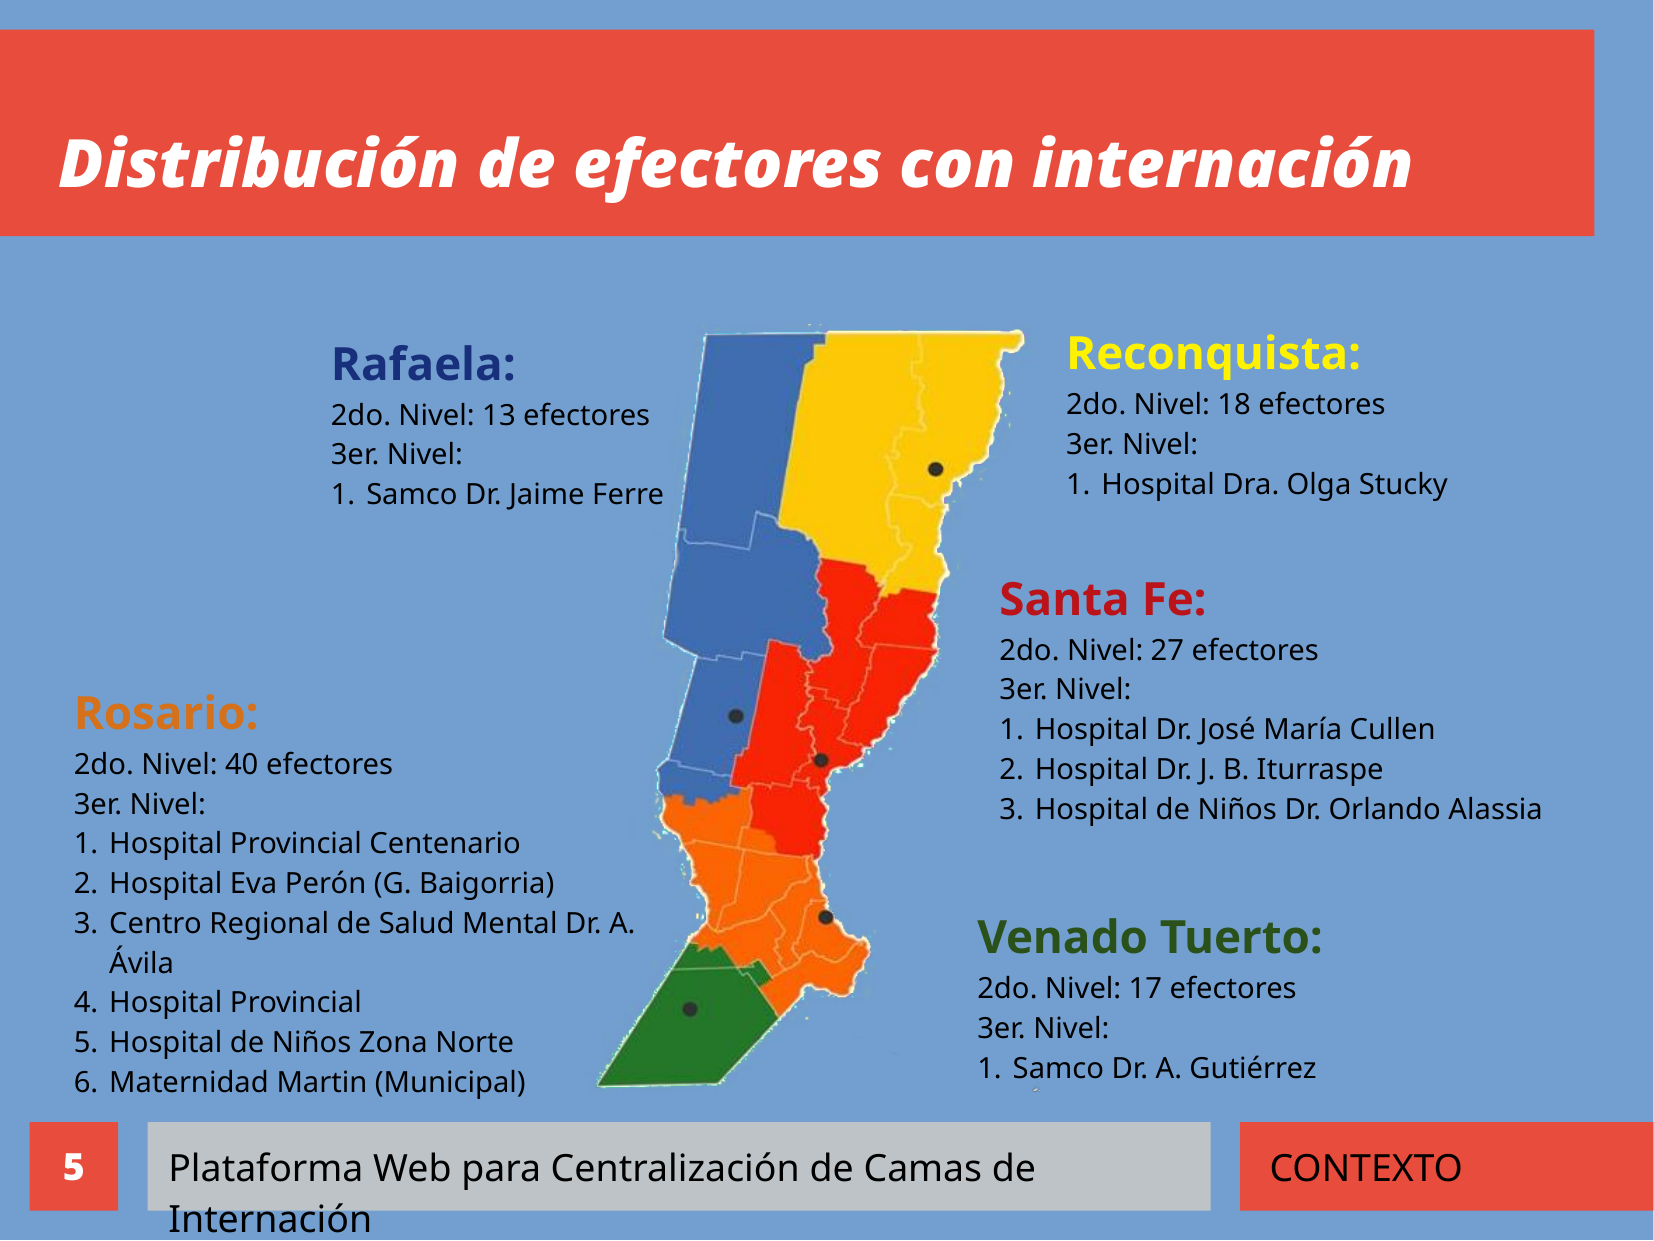

# Distribución de efectores con internación
Reconquista:
2do. Nivel: 18 efectores
3er. Nivel:
Hospital Dra. Olga Stucky
Rafaela:
2do. Nivel: 13 efectores
3er. Nivel:
Samco Dr. Jaime Ferre
Santa Fe:
2do. Nivel: 27 efectores
3er. Nivel:
Hospital Dr. José María Cullen
Hospital Dr. J. B. Iturraspe
Hospital de Niños Dr. Orlando Alassia
Rosario:
2do. Nivel: 40 efectores
3er. Nivel:
Hospital Provincial Centenario
Hospital Eva Perón (G. Baigorria)
Centro Regional de Salud Mental Dr. A. Ávila
Hospital Provincial
Hospital de Niños Zona Norte
Maternidad Martin (Municipal)
Venado Tuerto:
2do. Nivel: 17 efectores
3er. Nivel:
Samco Dr. A. Gutiérrez
5
CONTEXTO
Plataforma Web para Centralización de Camas de Internación